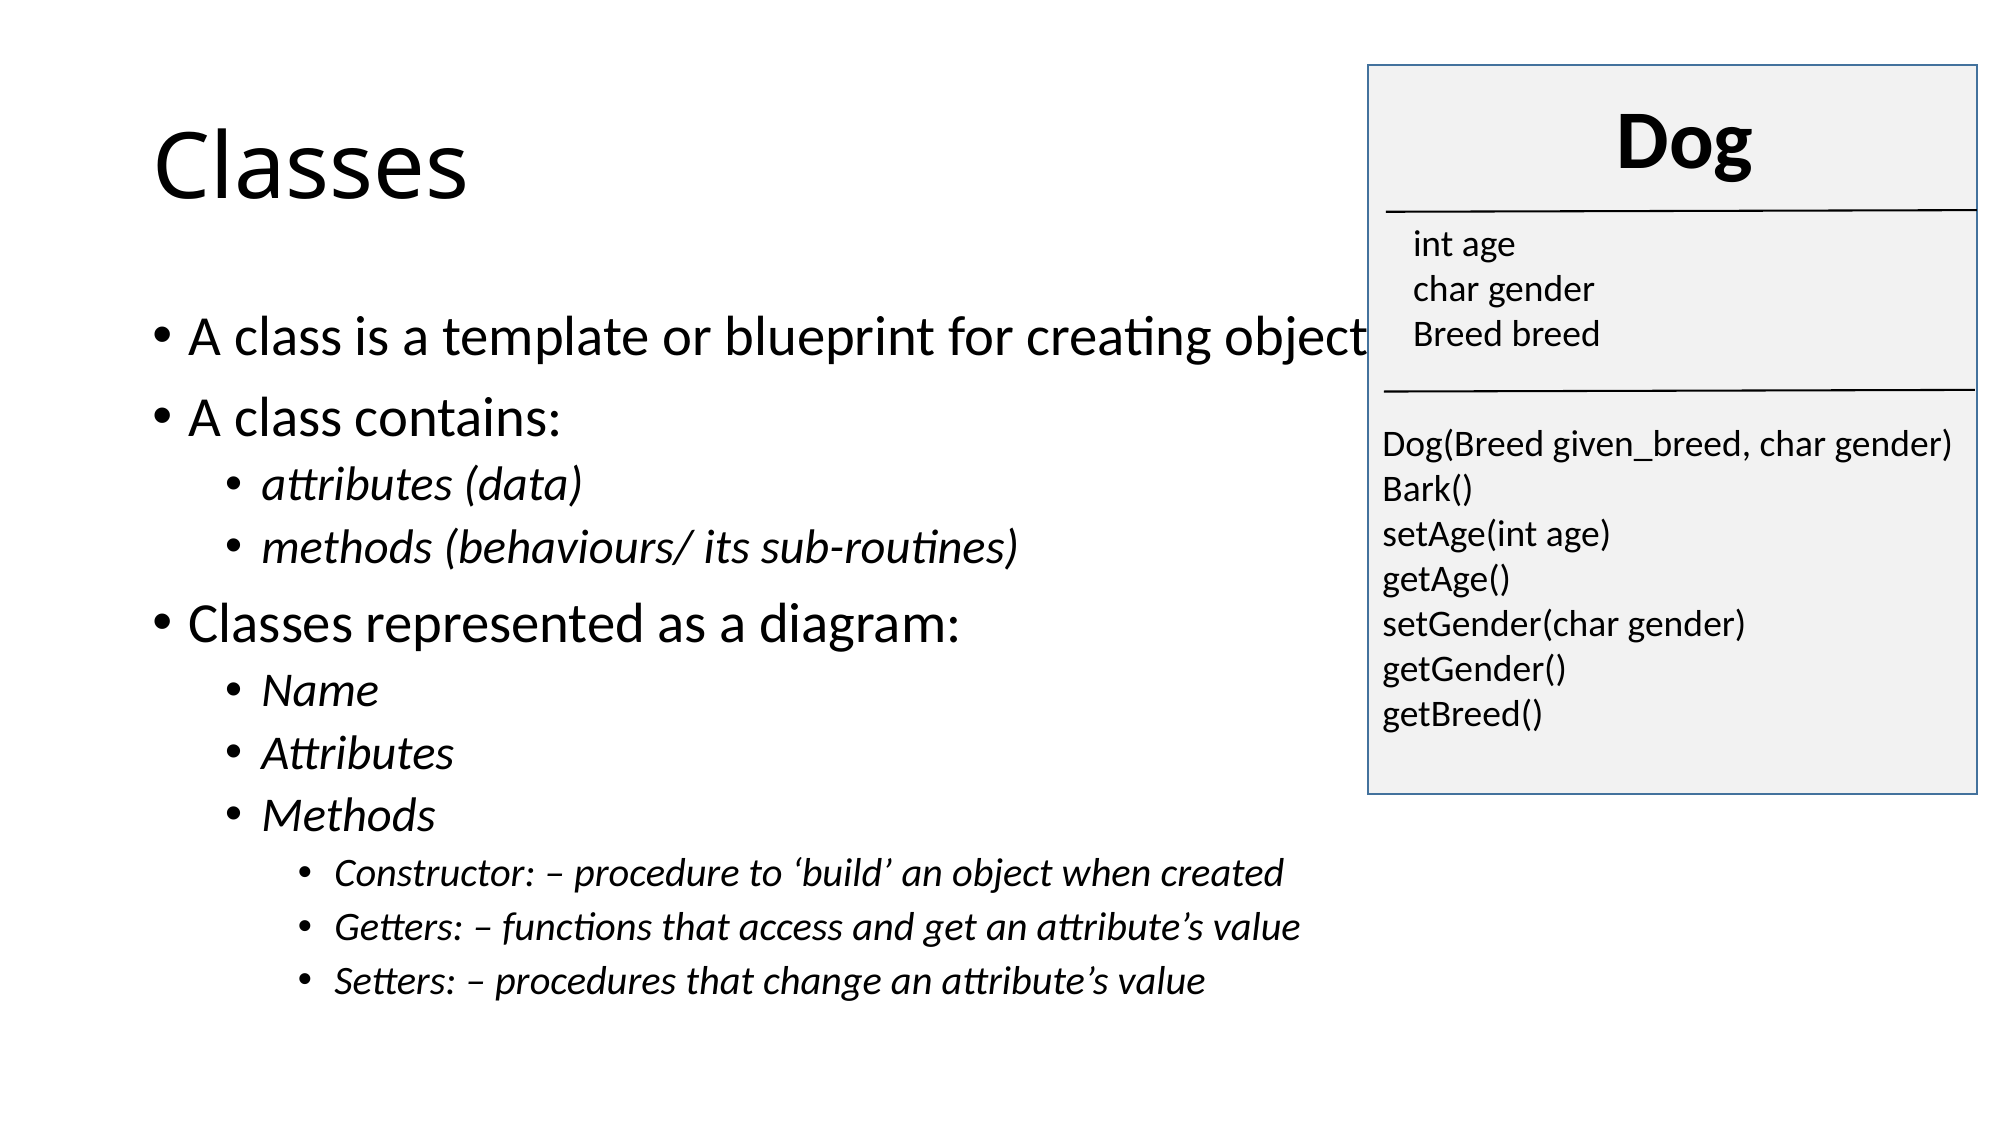

# Classes
Dog
int age
char gender
Breed breed
A class is a template or blueprint for creating objects
A class contains:
attributes (data)
methods (behaviours/ its sub-routines)
Classes represented as a diagram:
Name
Attributes
Methods
Constructor: – procedure to ‘build’ an object when created
Getters: – functions that access and get an attribute’s value
Setters: – procedures that change an attribute’s value
Dog(Breed given_breed, char gender)
Bark()
setAge(int age)
getAge()
setGender(char gender)
getGender()
getBreed()